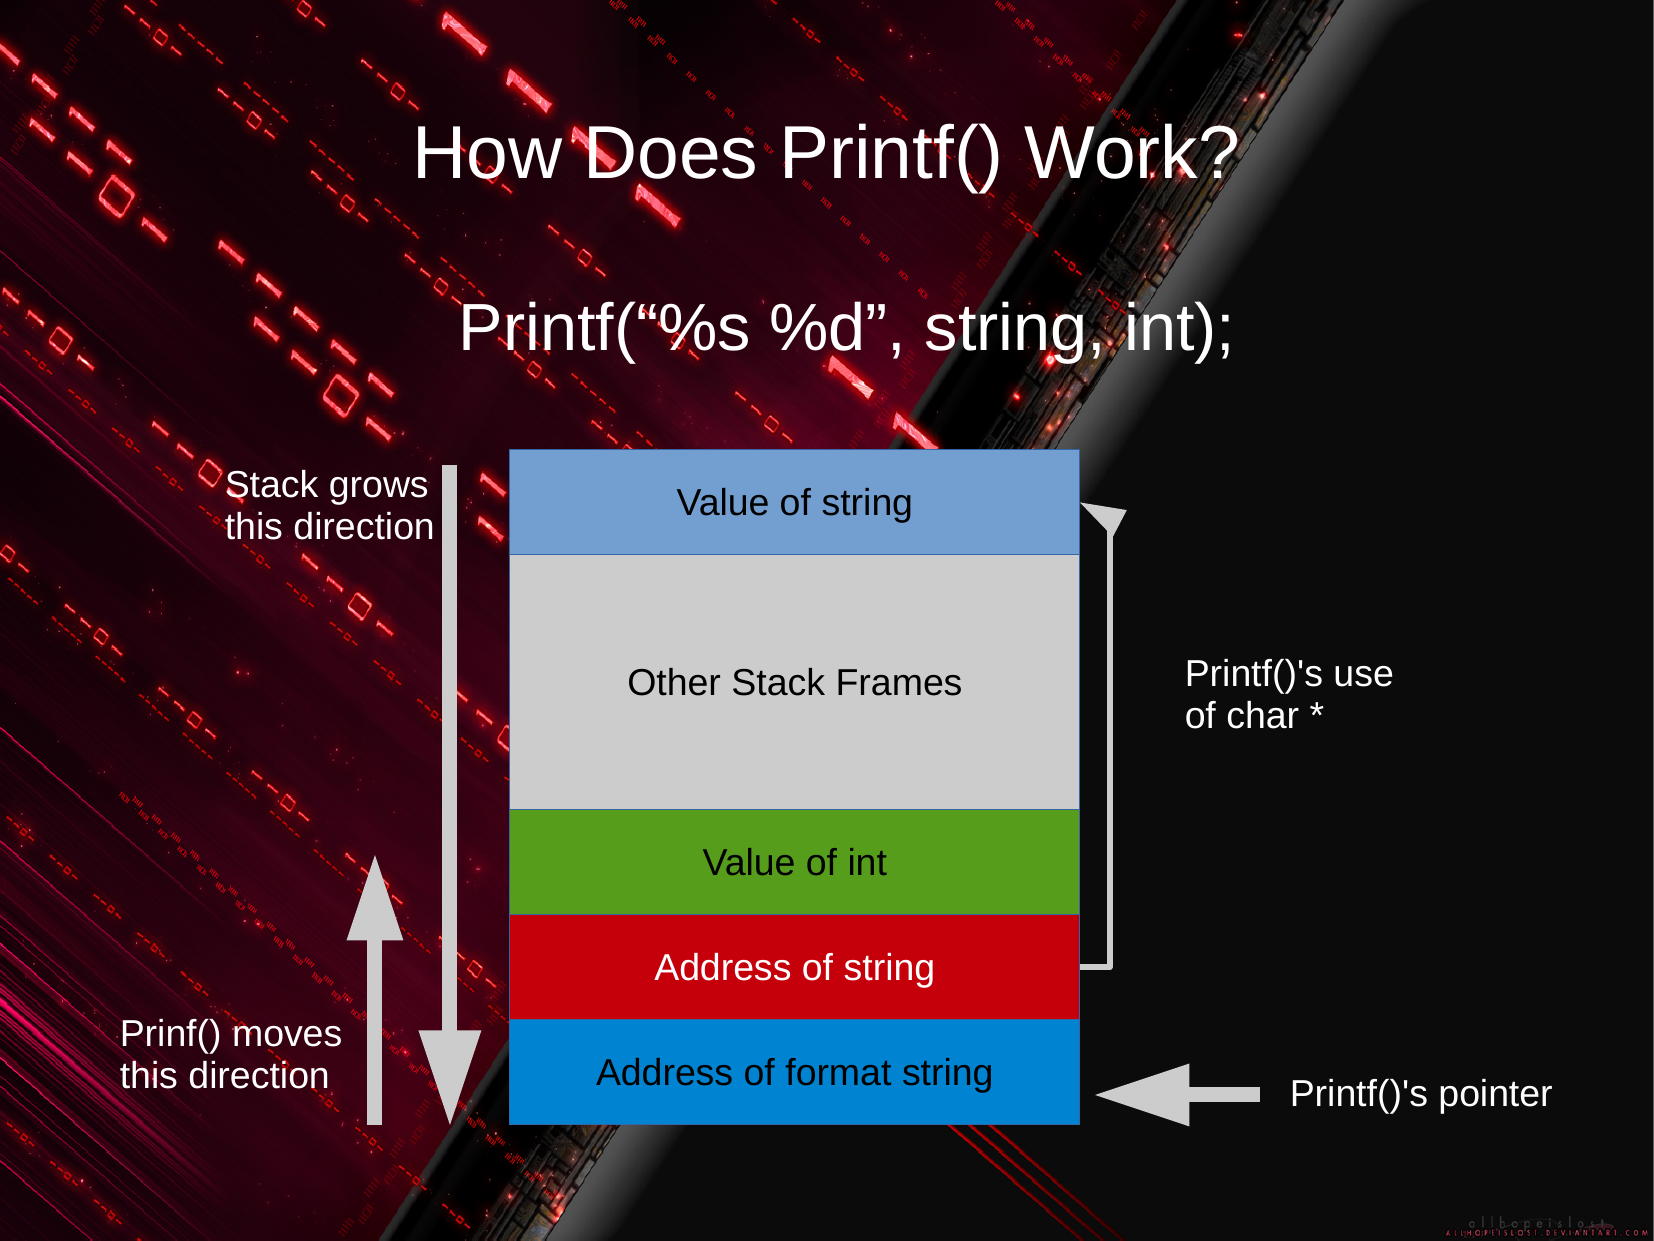

# How Does Printf() Work?
Printf(“%s %d”, string, int);
Value of string
Stack grows
this direction
Other Stack Frames
Printf()'s use of char *
Value of int
Address of string
Prinf() moves this direction
Address of format string
Printf()'s pointer